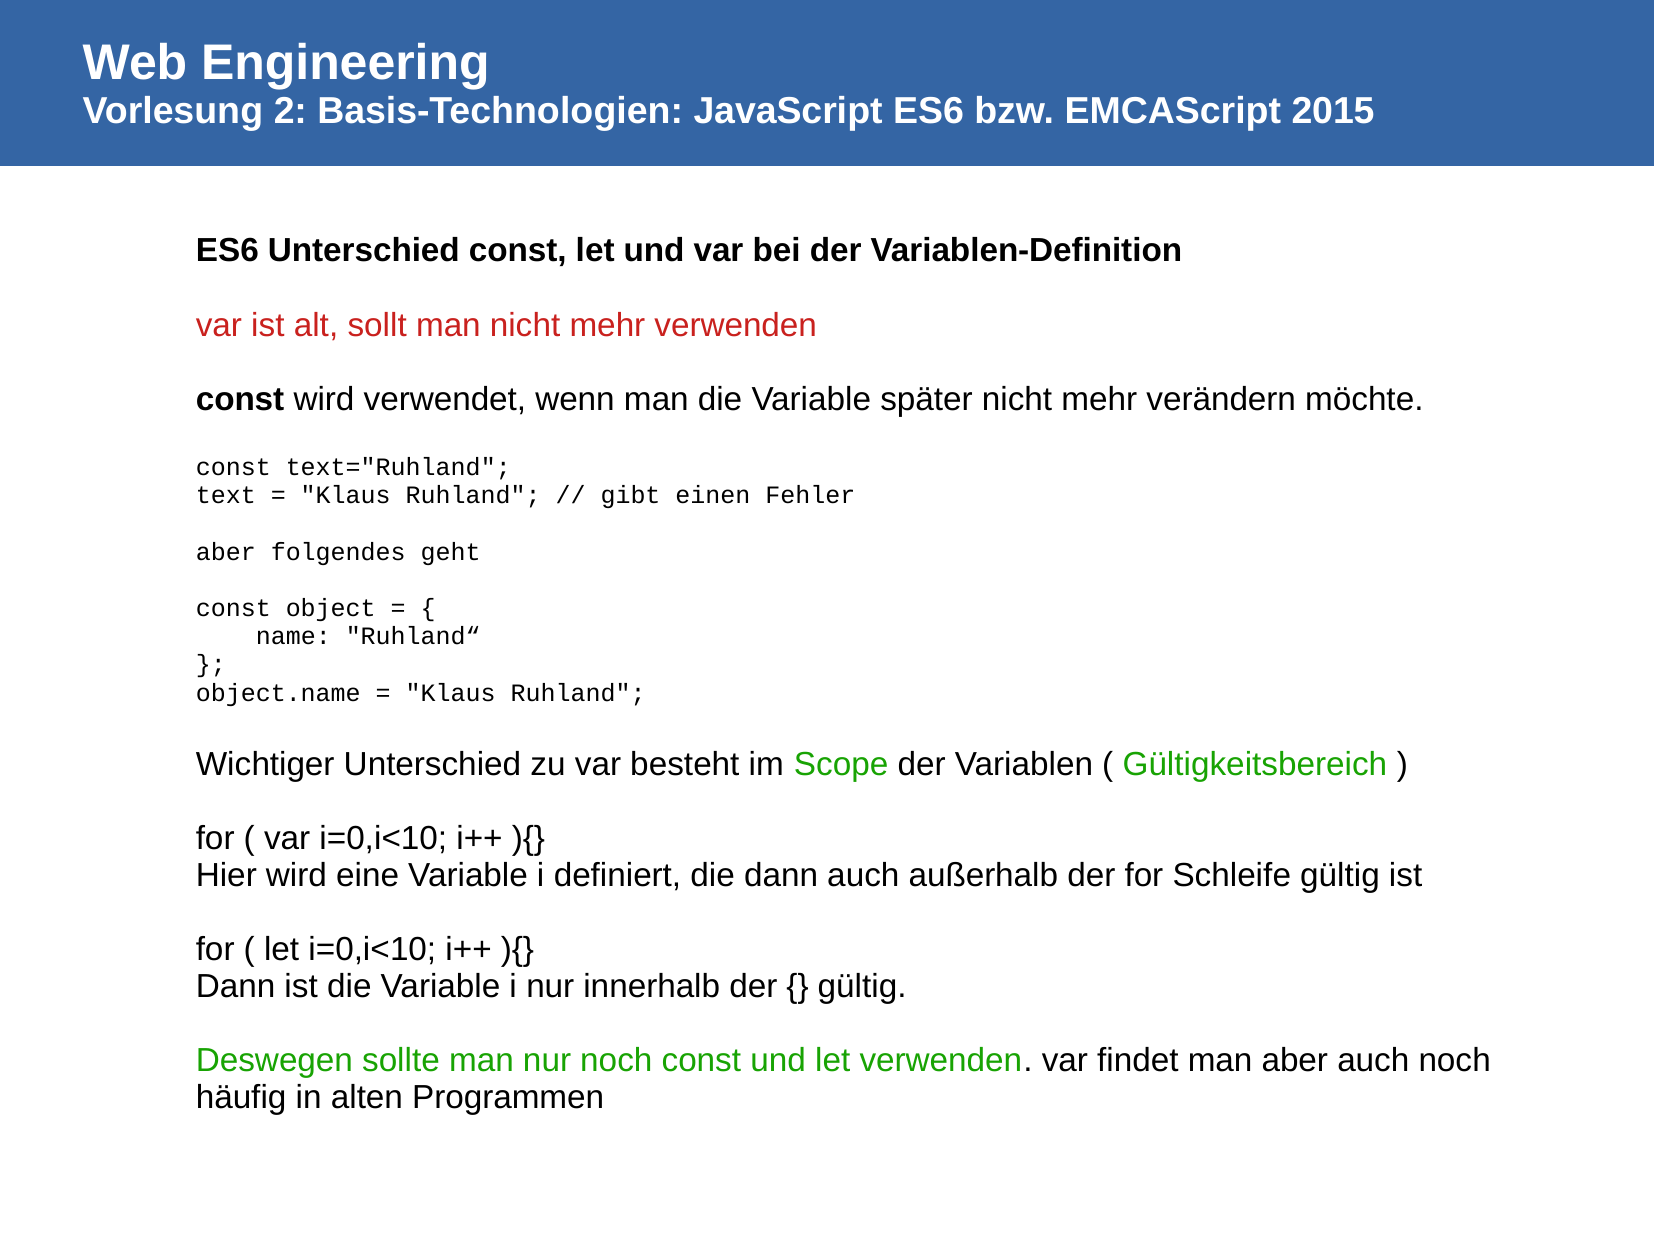

# Web Engineering Vorlesung 2: Basis-Technologien: JavaScript ES6 bzw. EMCAScript 2015
ES6 Unterschied const, let und var bei der Variablen-Definition
var ist alt, sollt man nicht mehr verwenden
const wird verwendet, wenn man die Variable später nicht mehr verändern möchte.
const text="Ruhland";
text = "Klaus Ruhland"; // gibt einen Fehler
aber folgendes geht
const object = {
 name: "Ruhland“
};
object.name = "Klaus Ruhland";
Wichtiger Unterschied zu var besteht im Scope der Variablen ( Gültigkeitsbereich )
for ( var i=0,i<10; i++ ){}
Hier wird eine Variable i definiert, die dann auch außerhalb der for Schleife gültig ist
for ( let i=0,i<10; i++ ){}
Dann ist die Variable i nur innerhalb der {} gültig.
Deswegen sollte man nur noch const und let verwenden. var findet man aber auch noch
häufig in alten Programmen